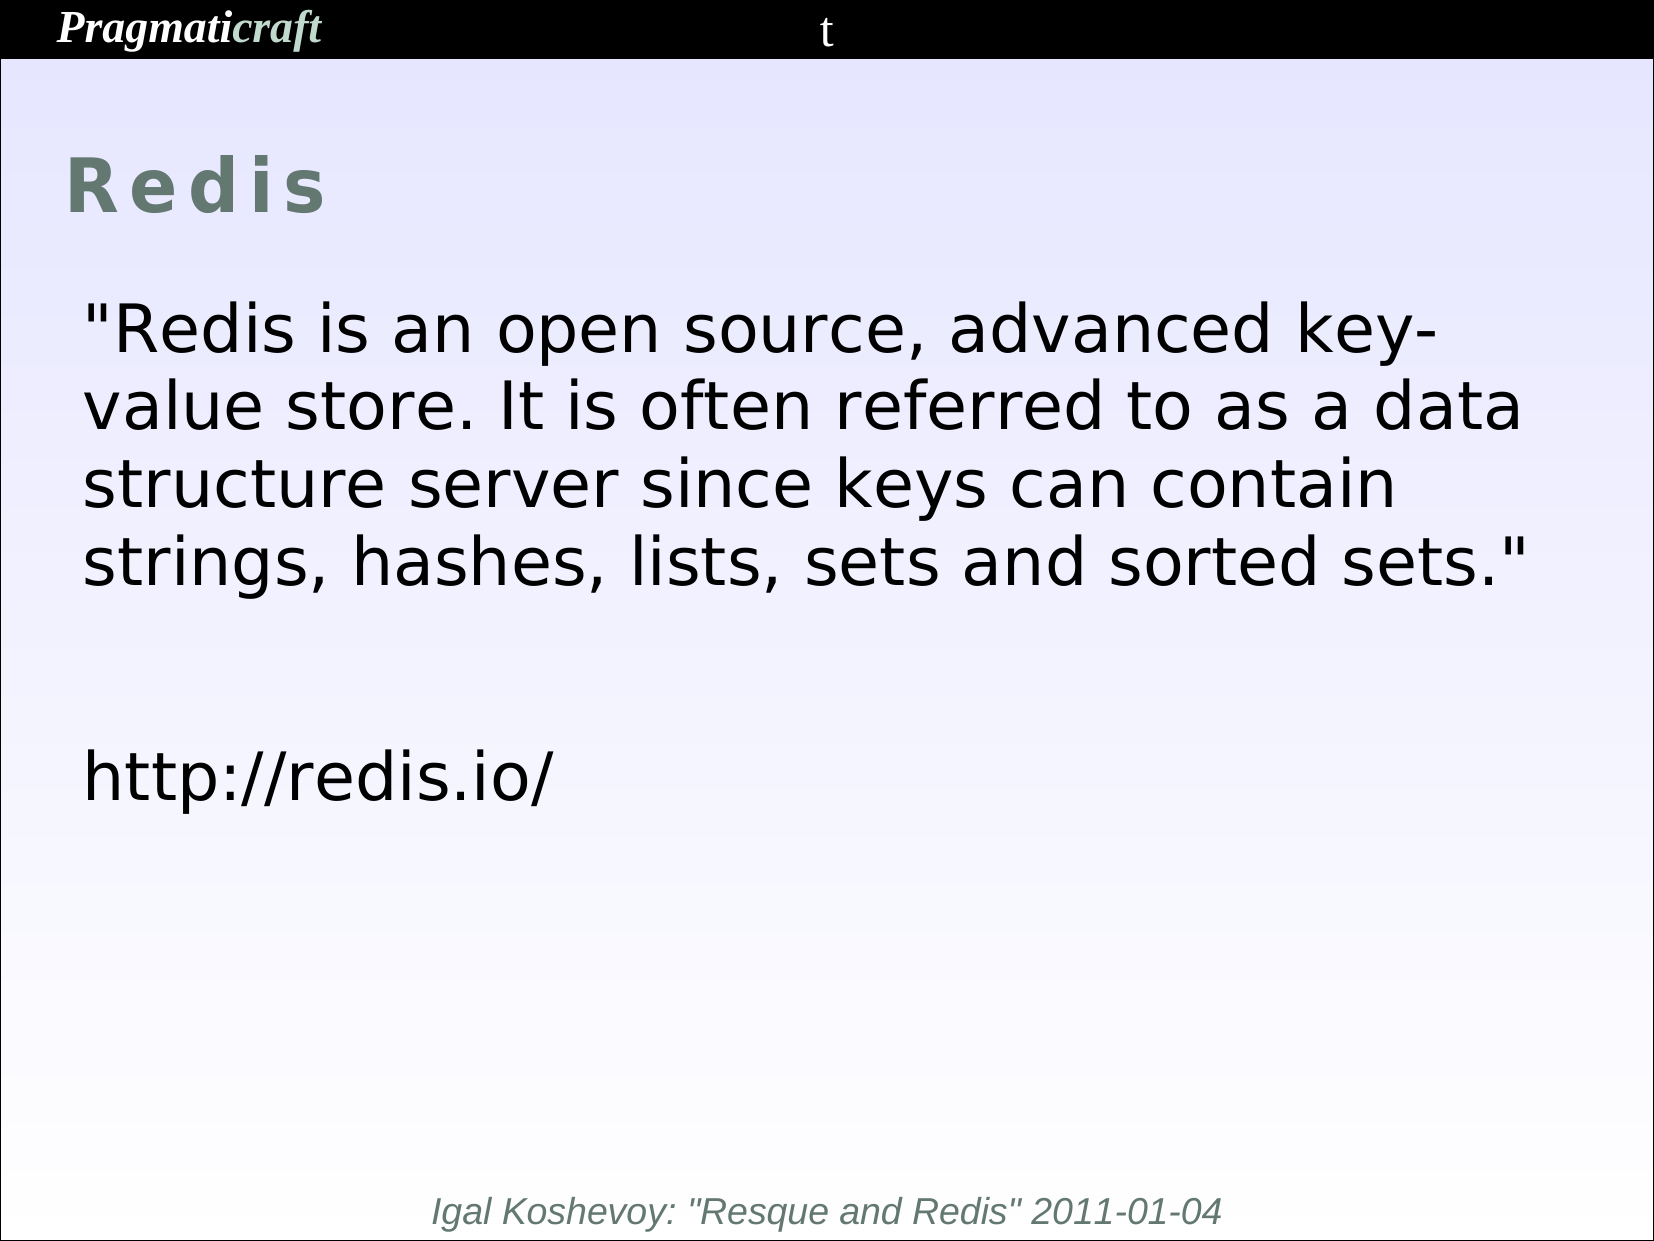

# Redis
"Redis is an open source, advanced key-value store. It is often referred to as a data structure server since keys can contain strings, hashes, lists, sets and sorted sets."
http://redis.io/